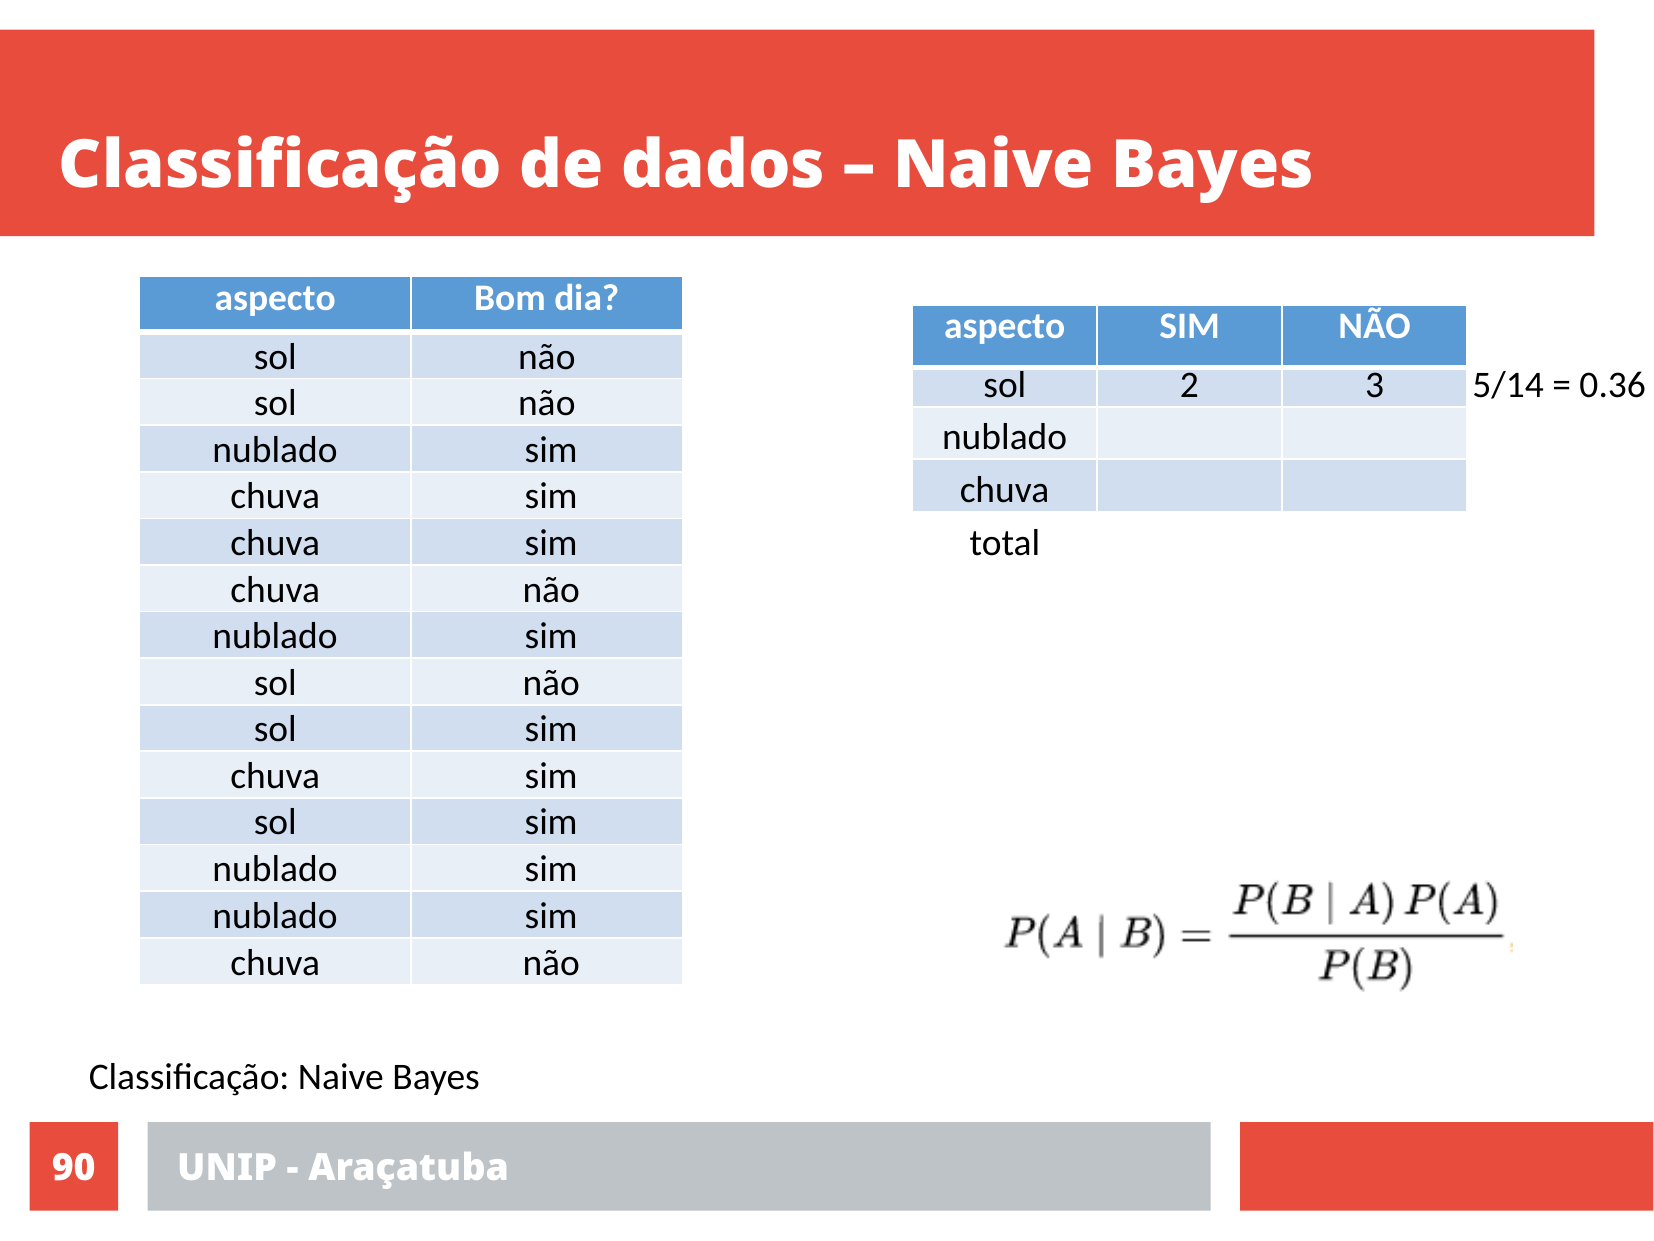

# Classificação de dados – Naive Bayes
| aspecto | Bom dia? |
| --- | --- |
| sol | não |
| sol | não |
| nublado | sim |
| chuva | sim |
| chuva | sim |
| chuva | não |
| nublado | sim |
| sol | não |
| sol | sim |
| chuva | sim |
| sol | sim |
| nublado | sim |
| nublado | sim |
| chuva | não |
| aspecto | SIM | NÃO | |
| --- | --- | --- | --- |
| sol | 2 | 3 | 5/14 = 0.36 |
| nublado | | | |
| chuva | | | |
| total | | | |
| | | | |
Classificação: Naive Bayes
90
UNIP - Araçatuba